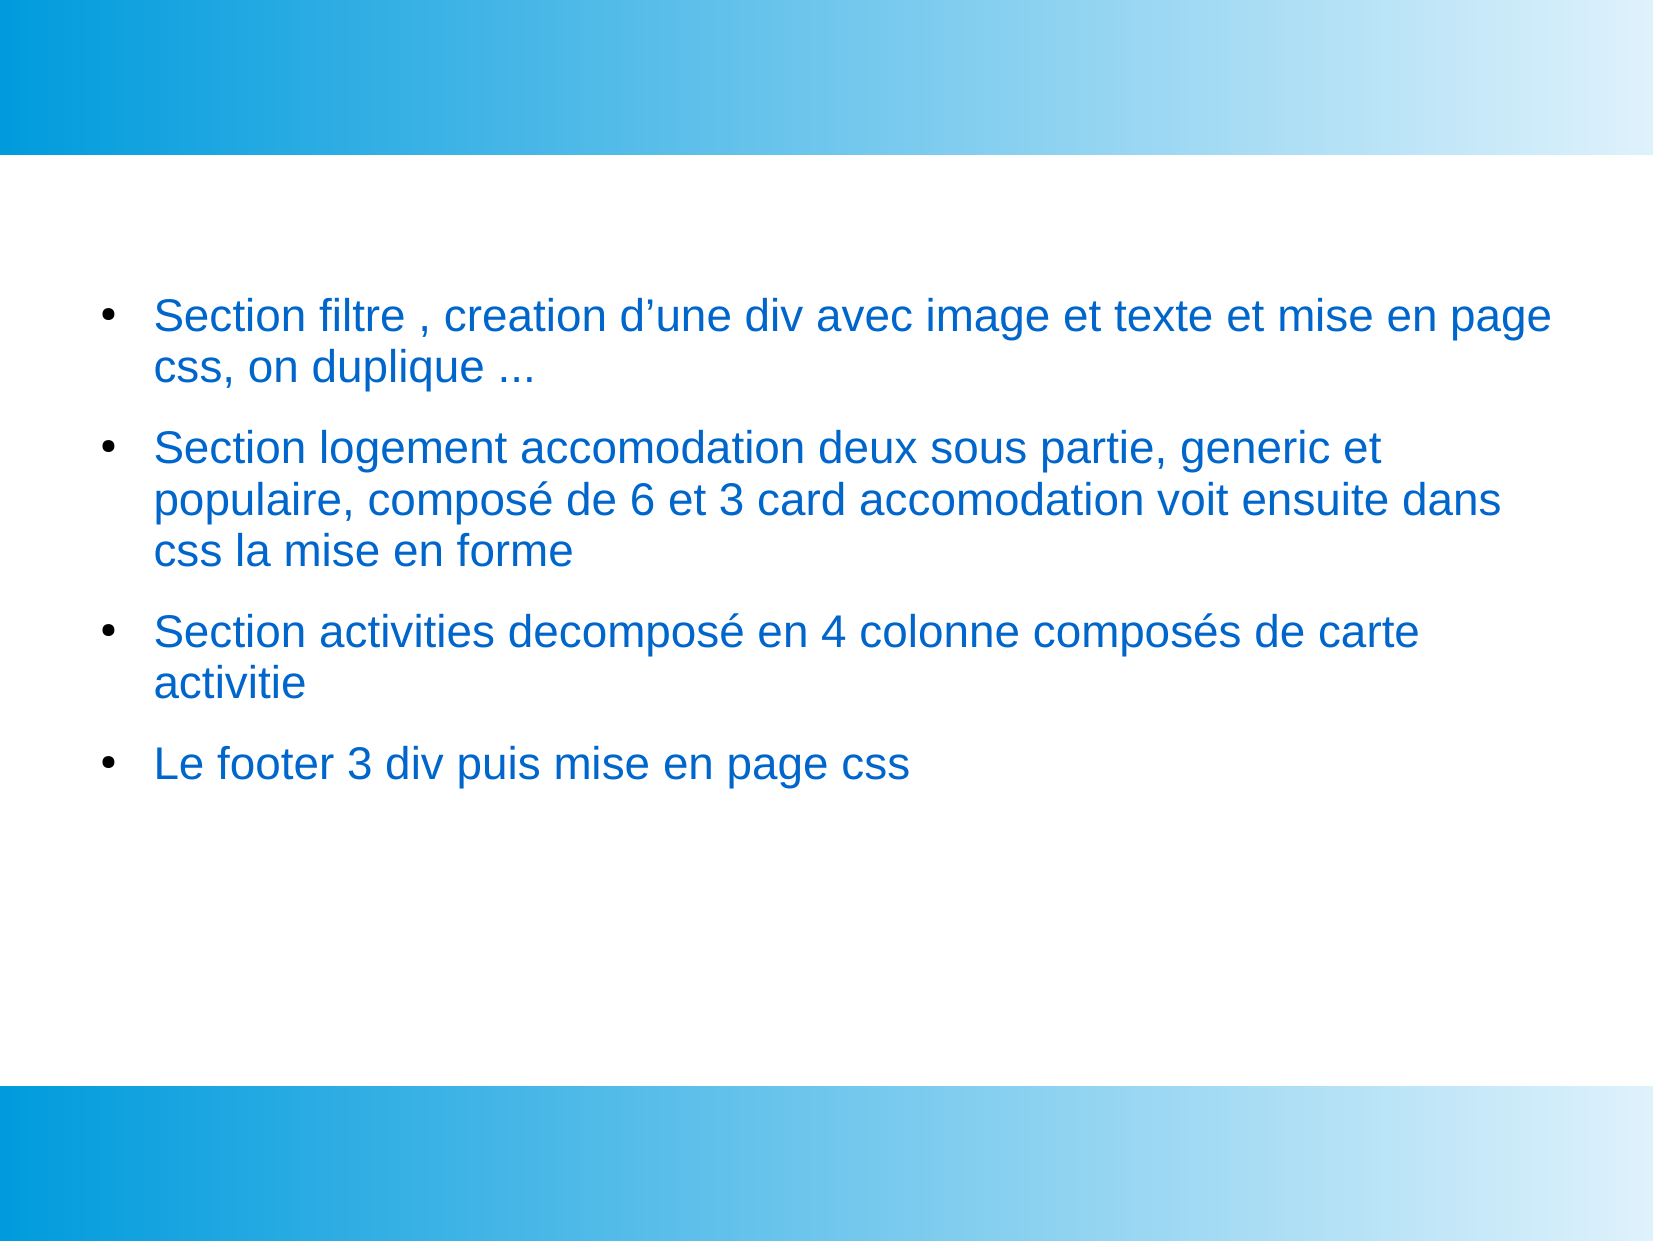

#
Section filtre , creation d’une div avec image et texte et mise en page css, on duplique ...
Section logement accomodation deux sous partie, generic et populaire, composé de 6 et 3 card accomodation voit ensuite dans css la mise en forme
Section activities decomposé en 4 colonne composés de carte activitie
Le footer 3 div puis mise en page css